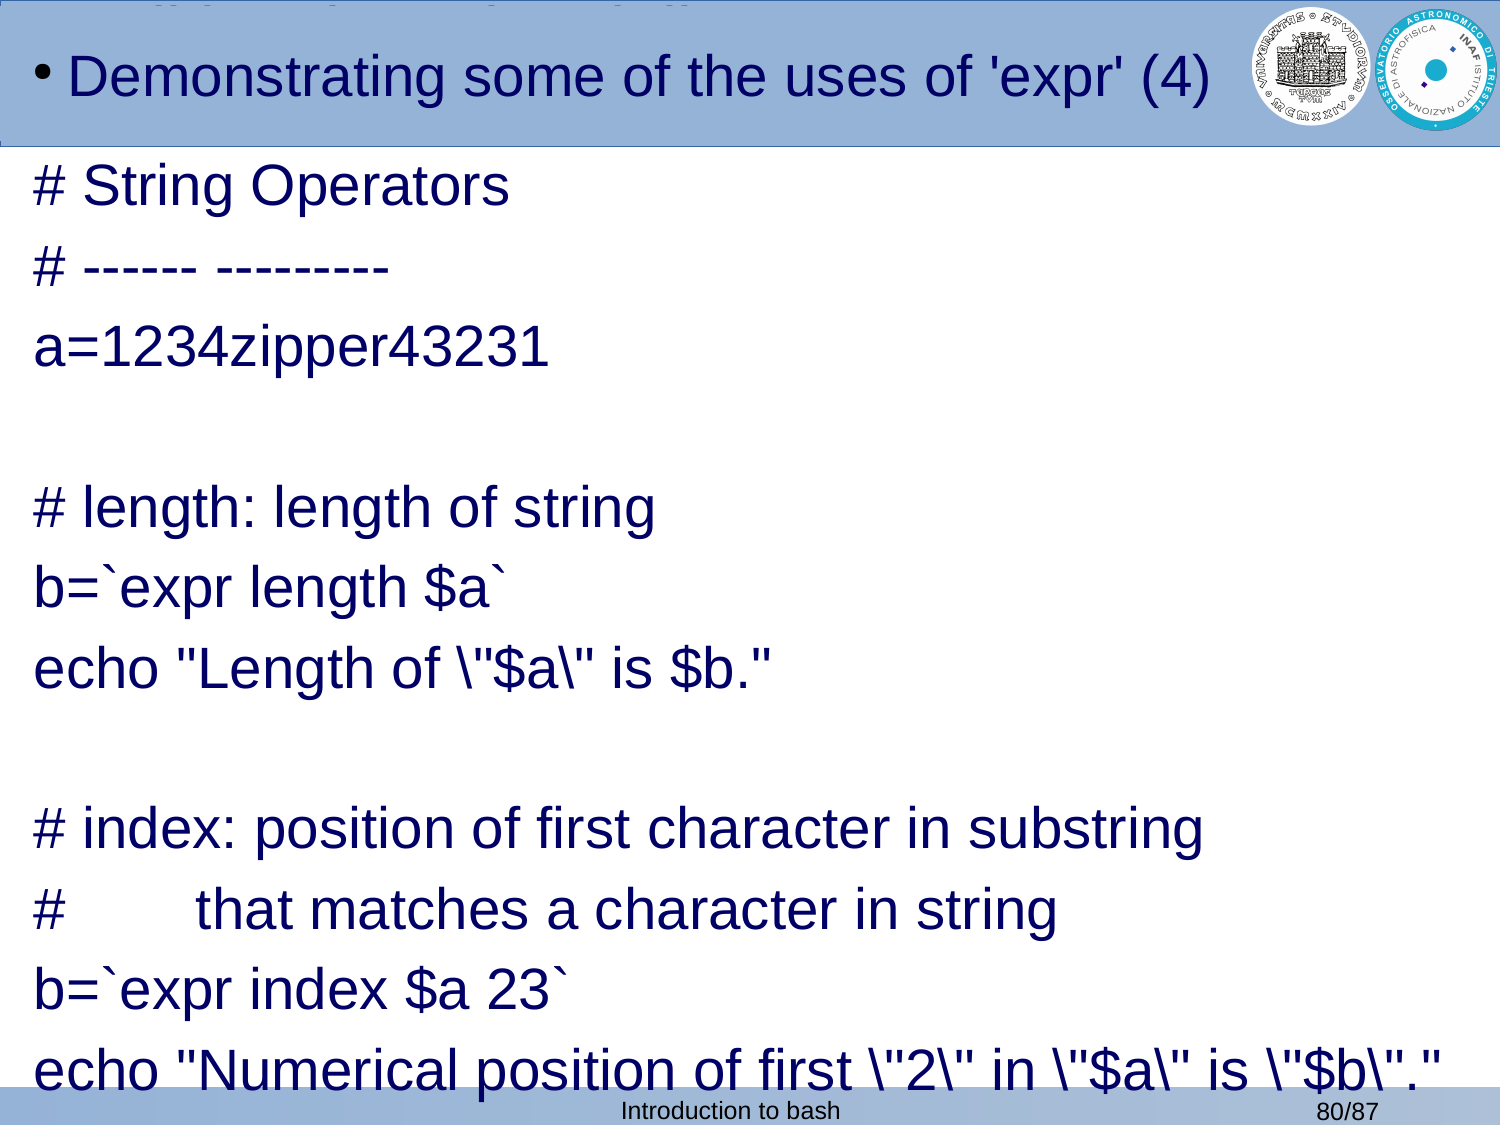

# Traditional service delivery
Demonstrating some of the uses of 'expr' (4)
# String Operators
# ------ ---------
a=1234zipper43231
# length: length of string
b=`expr length $a`
echo "Length of \"$a\" is $b."
# index: position of first character in substring
# that matches a character in string
b=`expr index $a 23`
echo "Numerical position of first \"2\" in \"$a\" is \"$b\"."
# substr: extract substring, starting position & length specified
b=`expr substr $a 2 6`
echo "Substring of \"$a\", starting at position 2,\
and 6 chars long is \"$b\"."
# The default behavior of the 'match' operations is to
#+ search for the specified match at the BEGINNING of the string.
#
# Using Regular Expressions ...
b=`expr match "$a" '[0-9]*'` # Numerical count.
echo Number of digits at the beginning of \"$a\" is $b.
b=`expr match "$a" '\([0-9]*\)'` # Note that escaped parentheses
# == == #+ trigger substring match.
echo "The digits at the beginning of \"$a\" are \"$b\"."
echo
exit 0